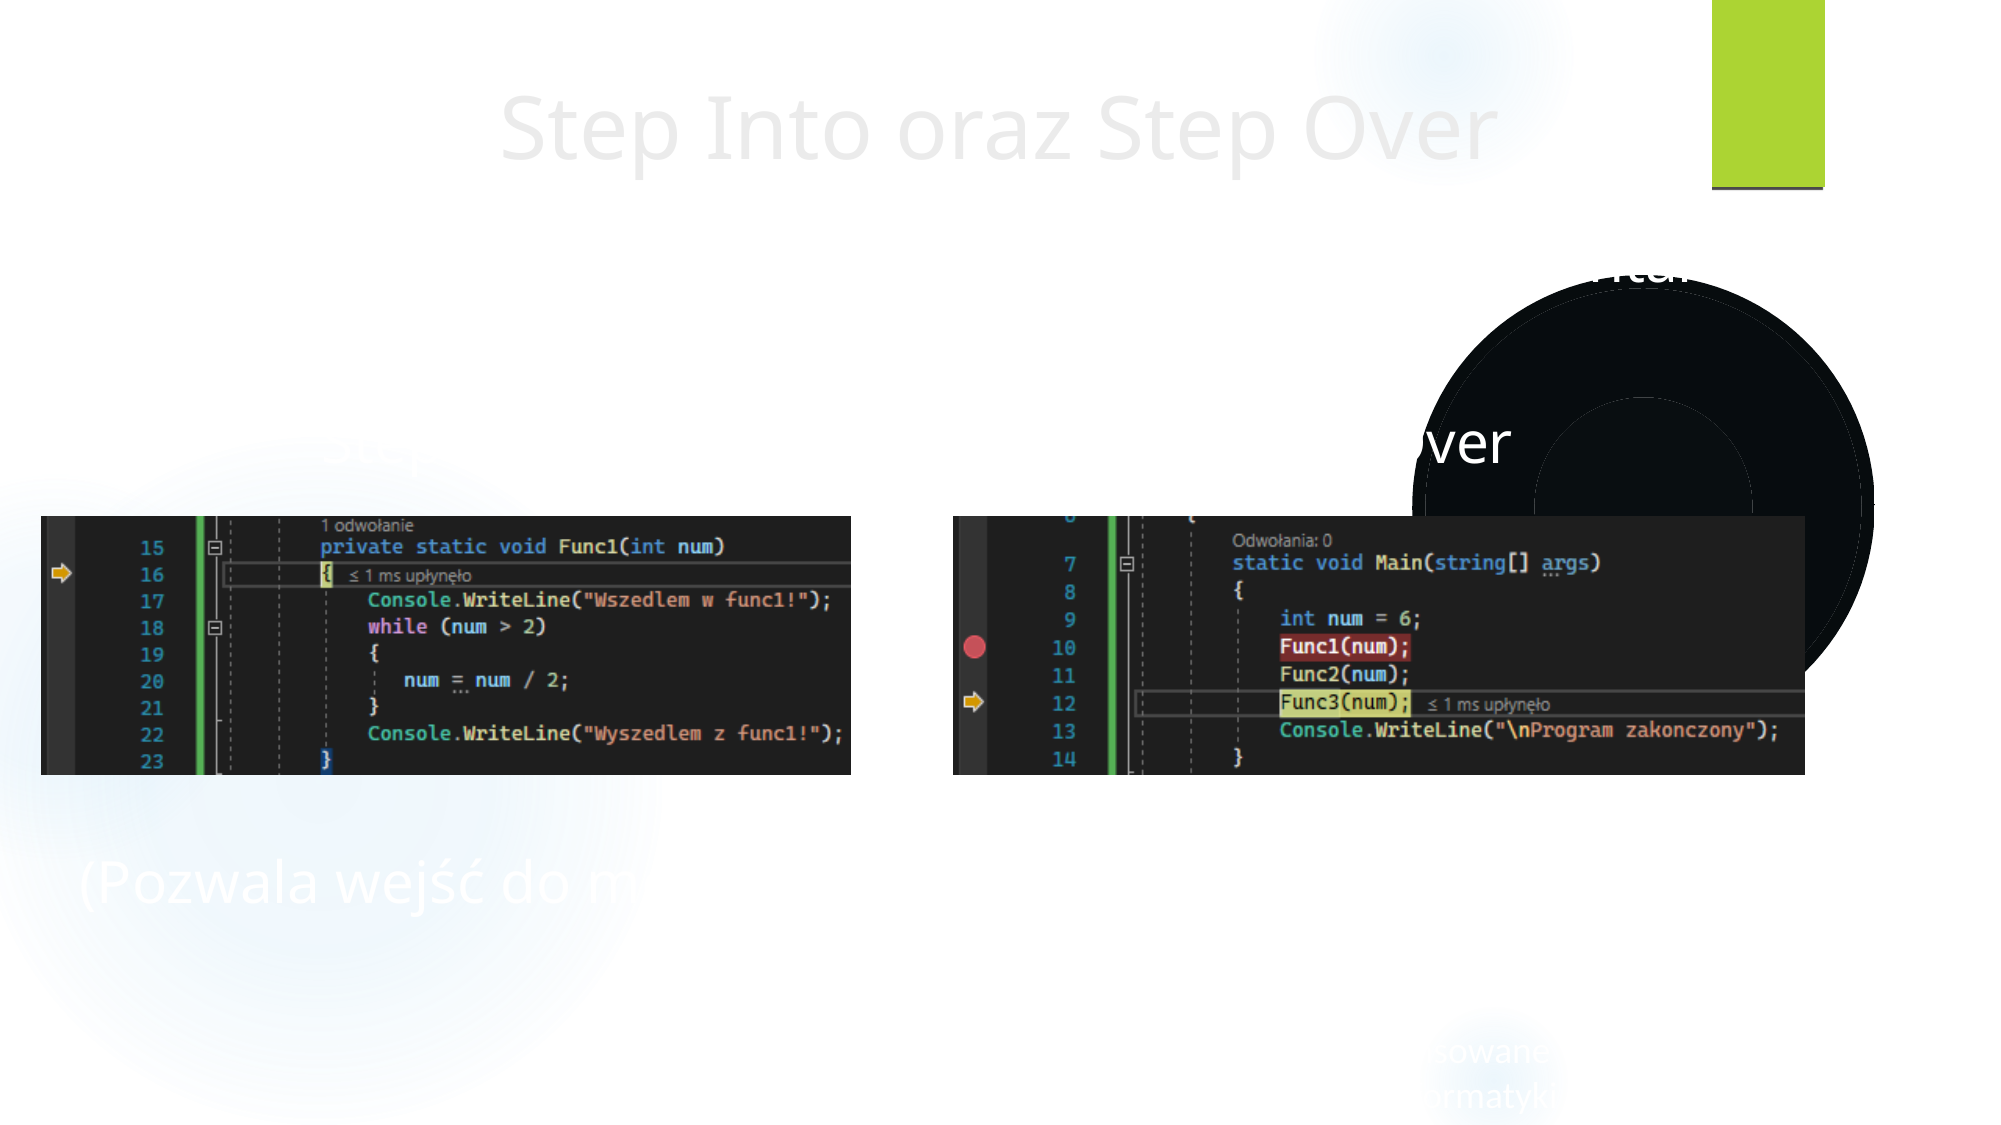

# Step Into oraz Step Over
Wyróżniamy jeszcze dwie funkcje związane z breakpointami:
Step Into
Step Over
(Pozwala „przeskoczyć” do kolejnej linijki kodu)
(Pozwala wejść do metody)
Adrian Kunikowski
Zaawansowane Techniki Programowania
Wydział Matematyki i Informatyki Uniwersytetu Łódzkiego